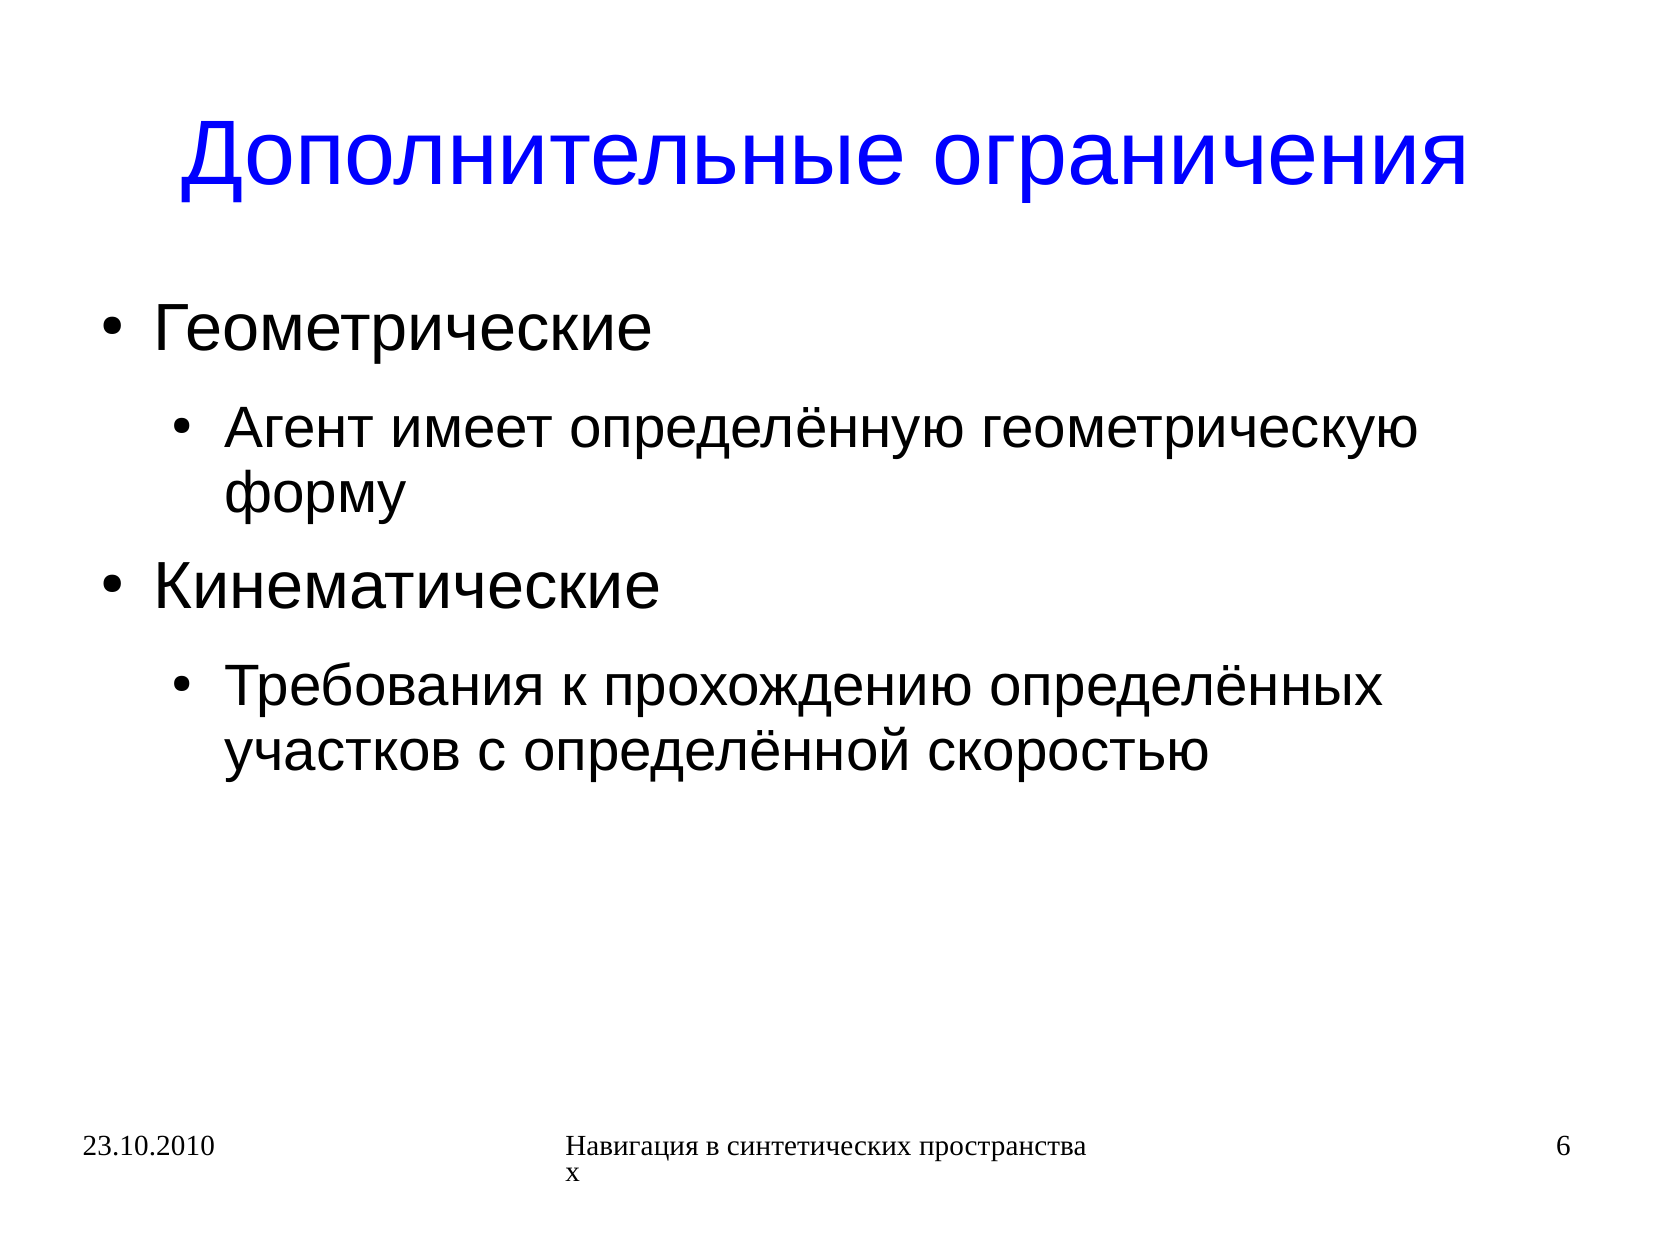

# Дополнительные ограничения
Геометрические
Агент имеет определённую геометрическую форму
Кинематические
Требования к прохождению определённых участков с определённой скоростью
23.10.2010
Навигация в синтетических пространствах
6